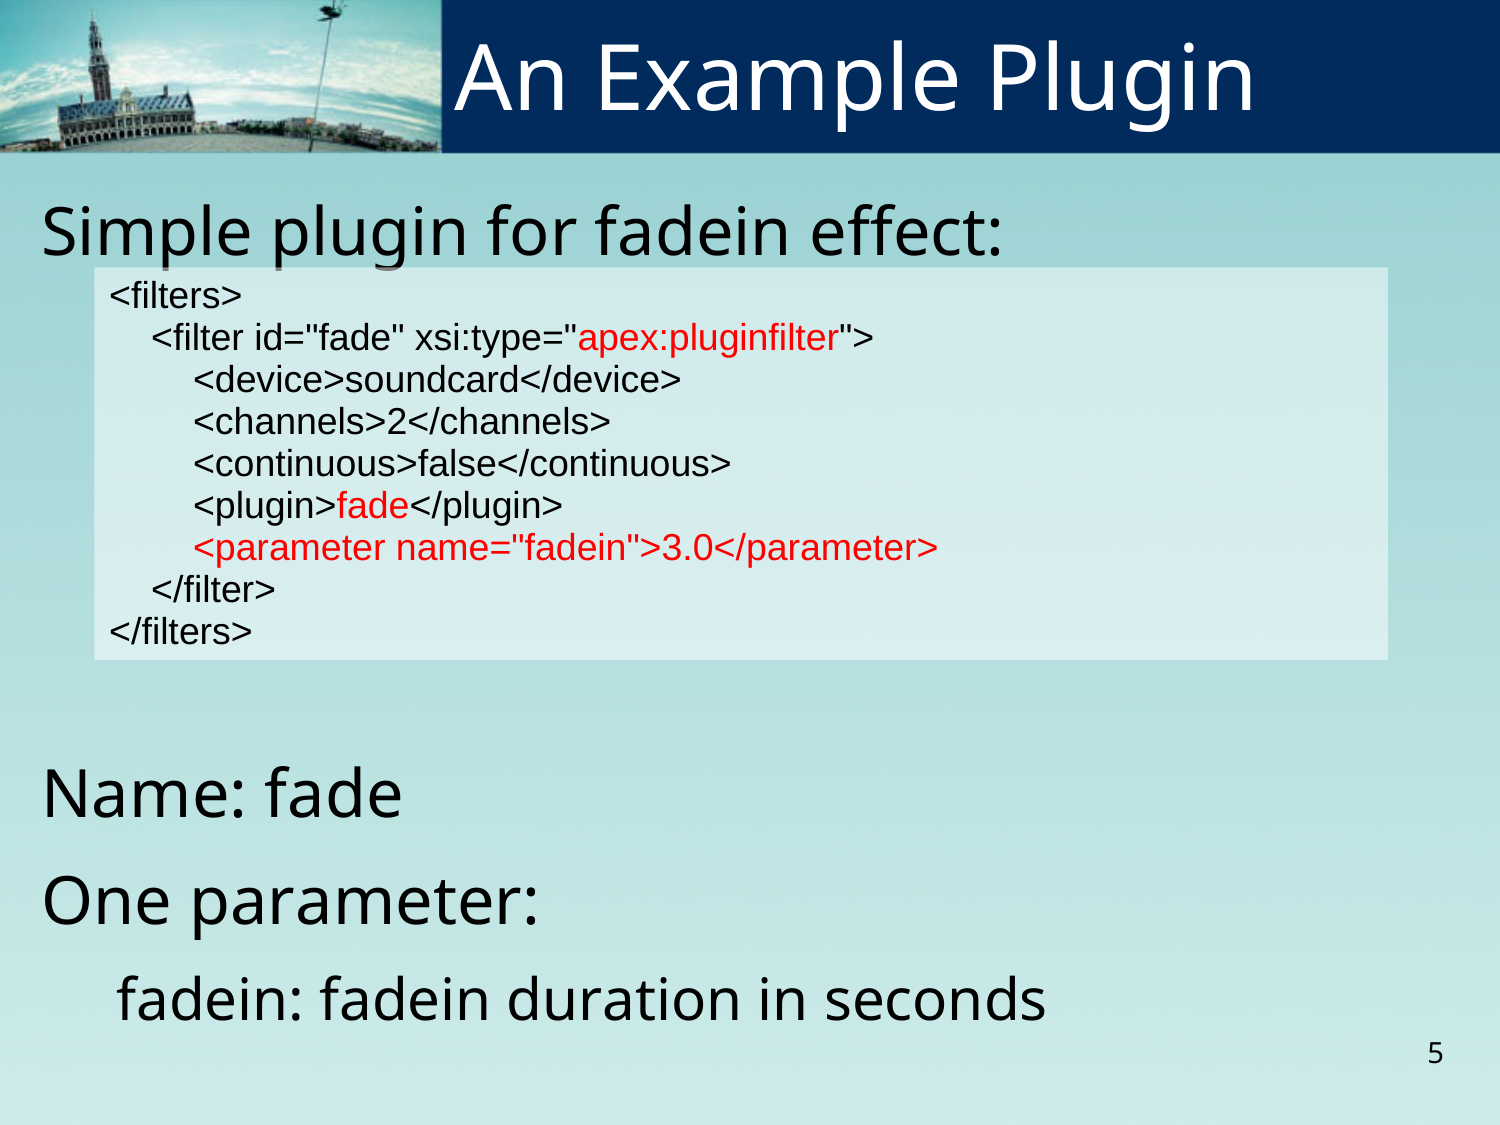

# An Example Plugin
Simple plugin for fadein effect:
Name: fade
One parameter:
fadein: fadein duration in seconds
<filters>
 <filter id="fade" xsi:type="apex:pluginfilter">
 <device>soundcard</device>
 <channels>2</channels>
 <continuous>false</continuous>
 <plugin>fade</plugin>
 <parameter name="fadein">3.0</parameter>
 </filter>
</filters>
5